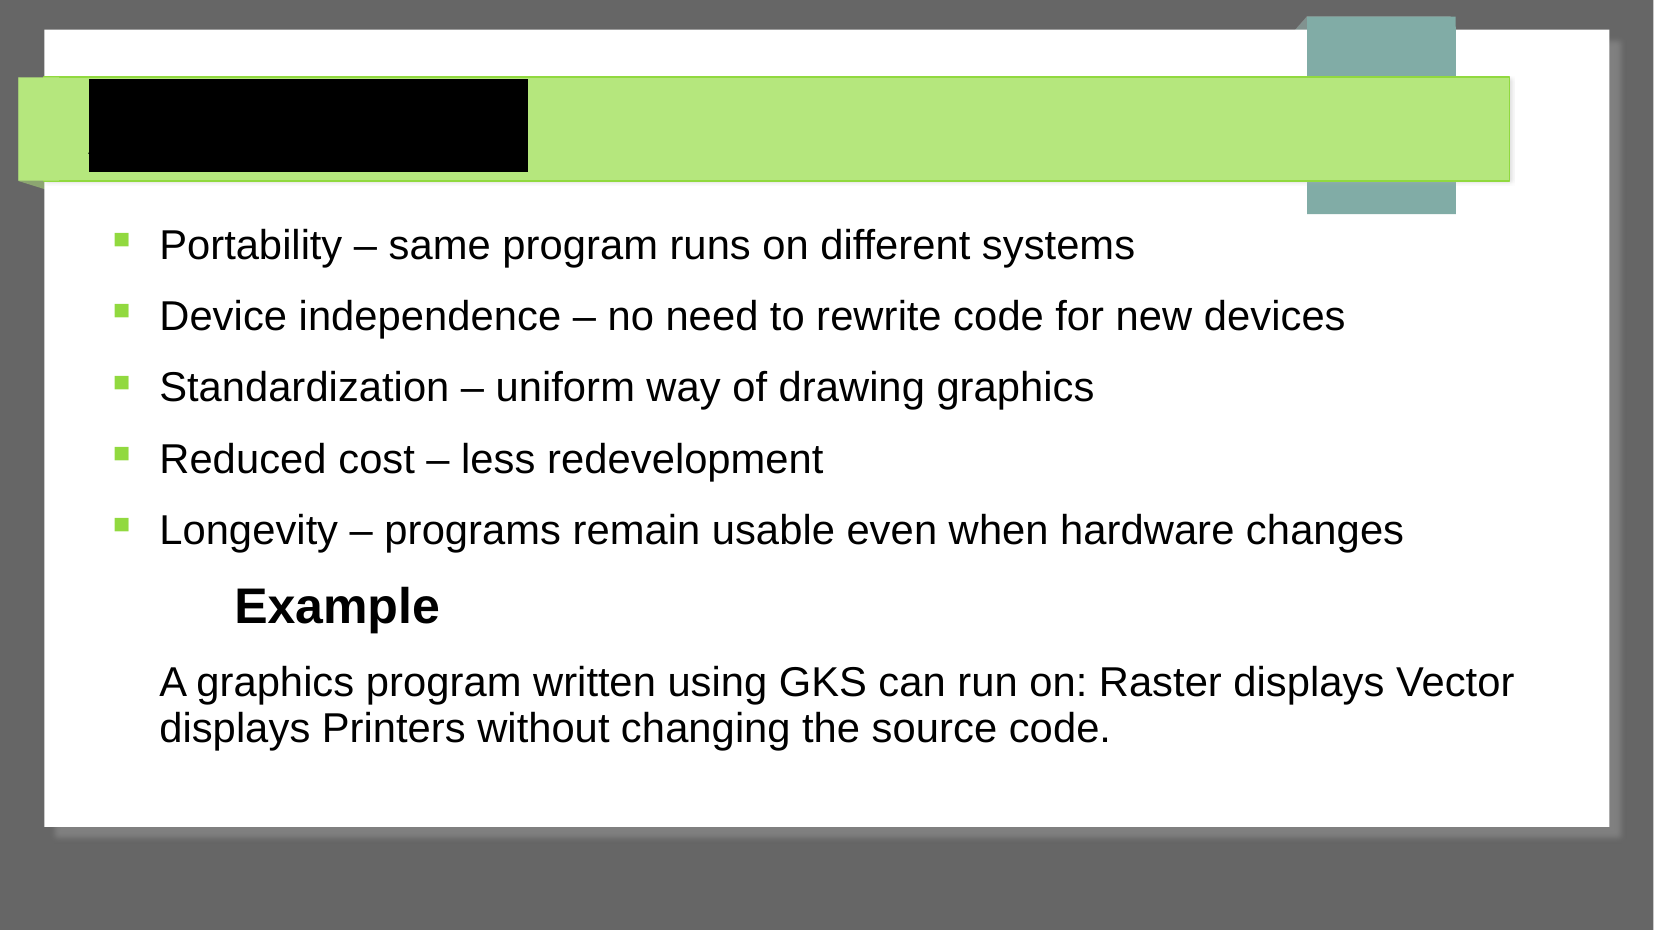

# Advantages
Portability – same program runs on different systems
Device independence – no need to rewrite code for new devices
Standardization – uniform way of drawing graphics
Reduced cost – less redevelopment
Longevity – programs remain usable even when hardware changes
 	Example
A graphics program written using GKS can run on: Raster displays Vector displays Printers without changing the source code.